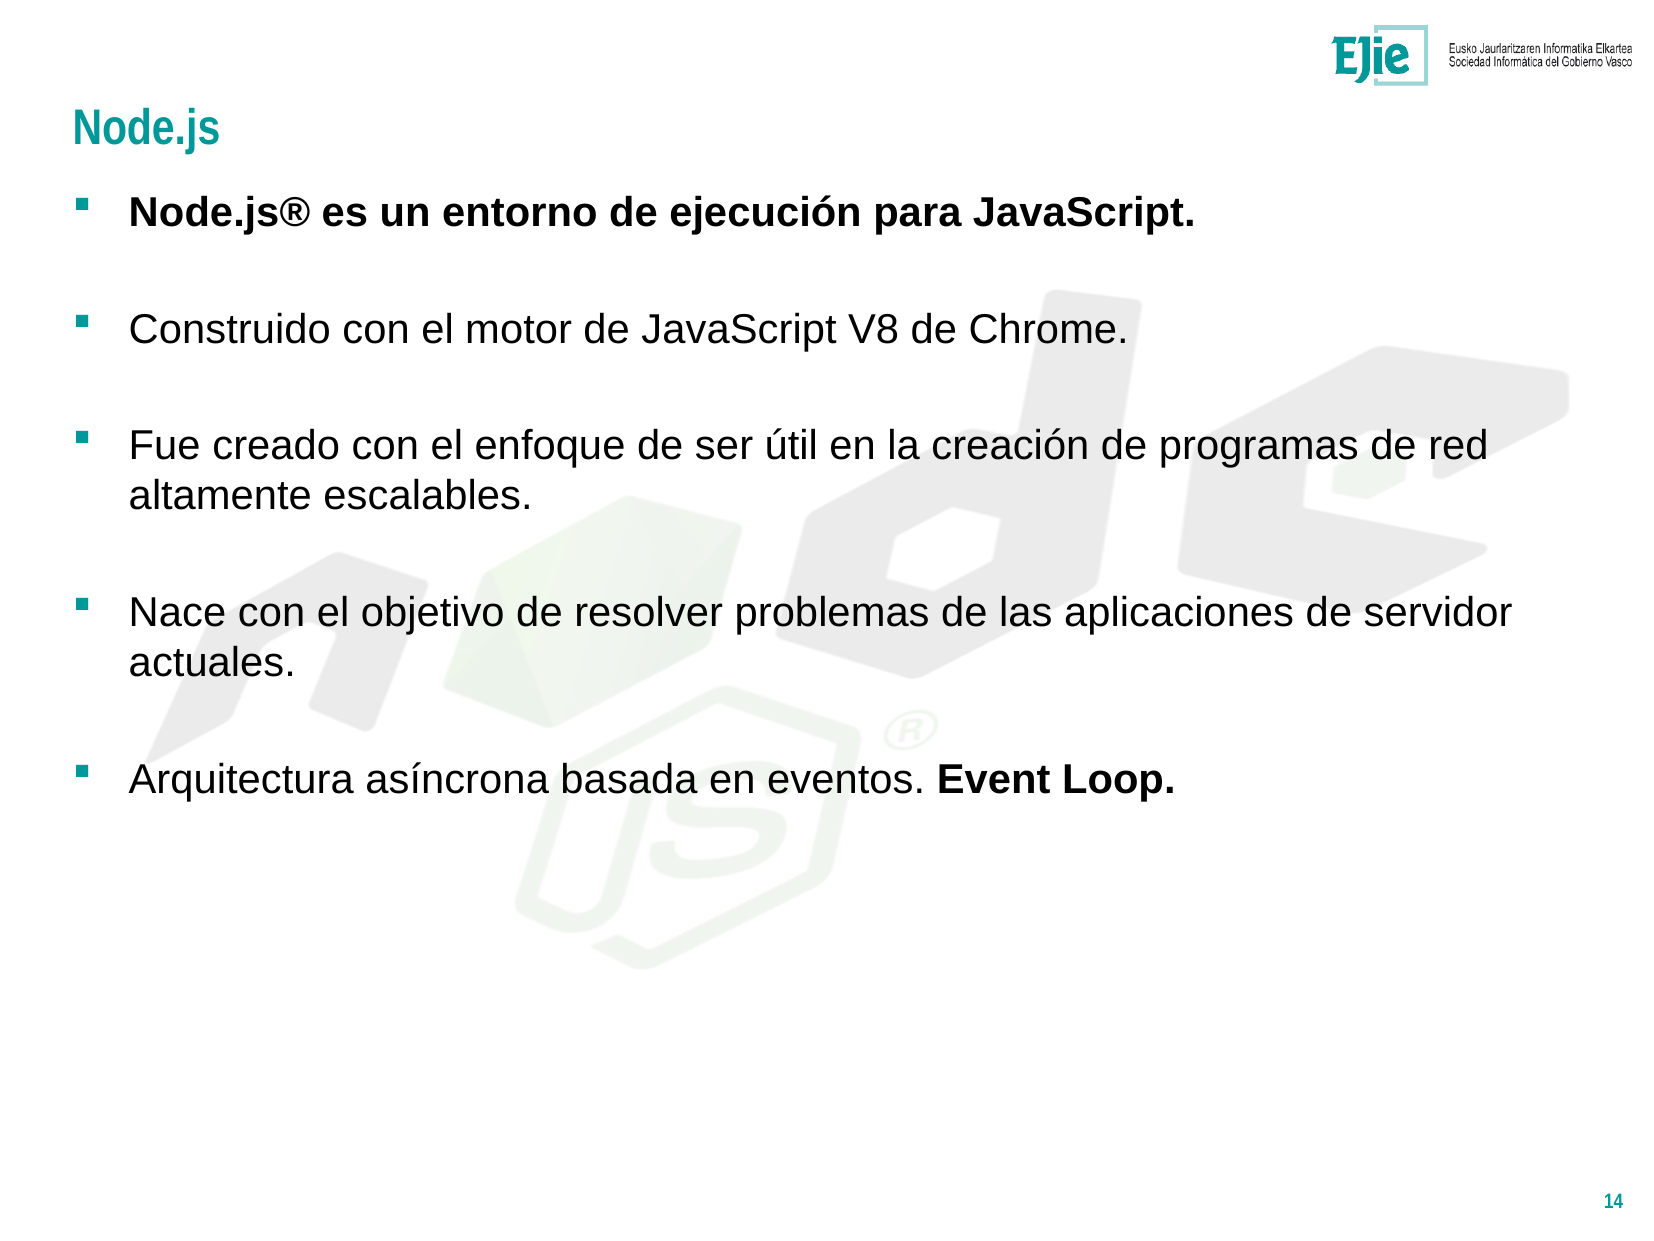

# Node.js
Node.js® es un entorno de ejecución para JavaScript.
Construido con el motor de JavaScript V8 de Chrome.
Fue creado con el enfoque de ser útil en la creación de programas de red altamente escalables.
Nace con el objetivo de resolver problemas de las aplicaciones de servidor actuales.
Arquitectura asíncrona basada en eventos. Event Loop.